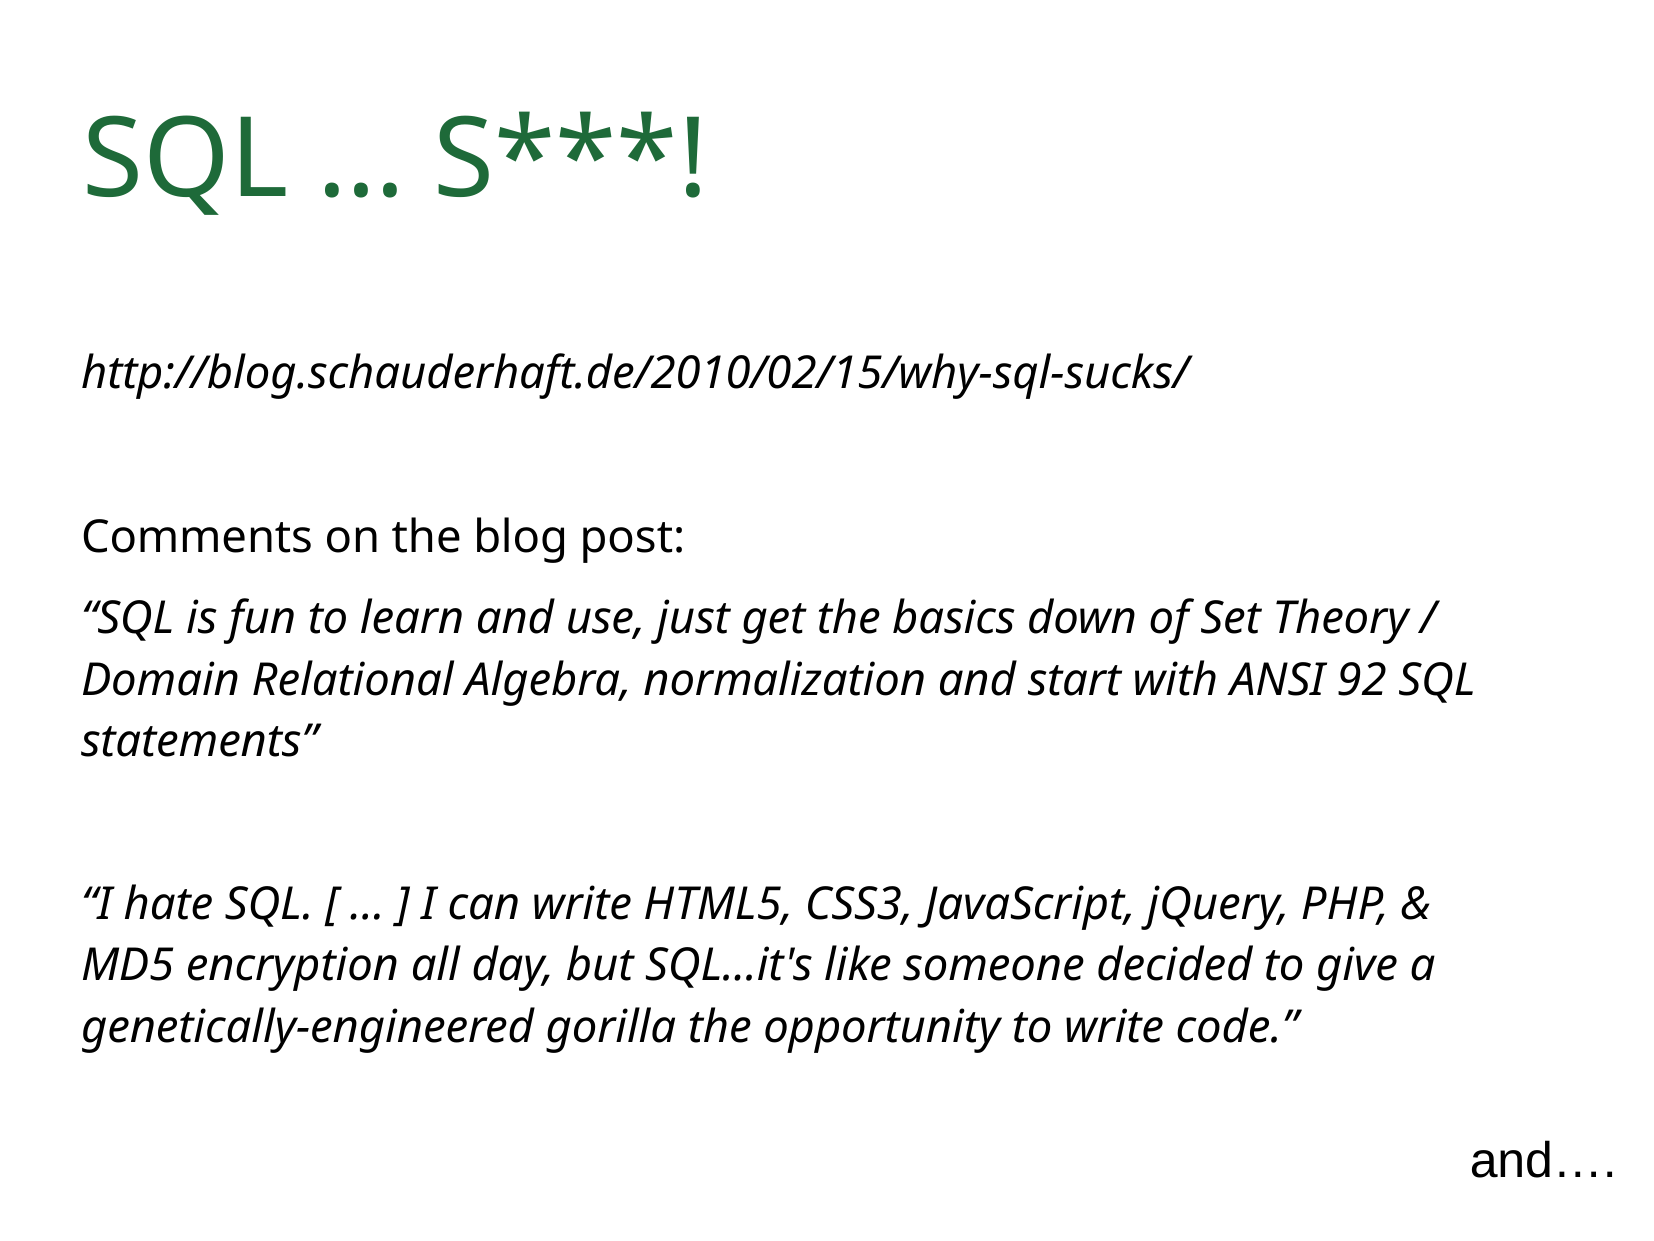

# SQL … S***!
http://blog.schauderhaft.de/2010/02/15/why-sql-sucks/
Comments on the blog post:
“SQL is fun to learn and use, just get the basics down of Set Theory / Domain Relational Algebra, normalization and start with ANSI 92 SQL statements”
“I hate SQL. [ … ] I can write HTML5, CSS3, JavaScript, jQuery, PHP, & MD5 encryption all day, but SQL...it's like someone decided to give a genetically-engineered gorilla the opportunity to write code.”
and….